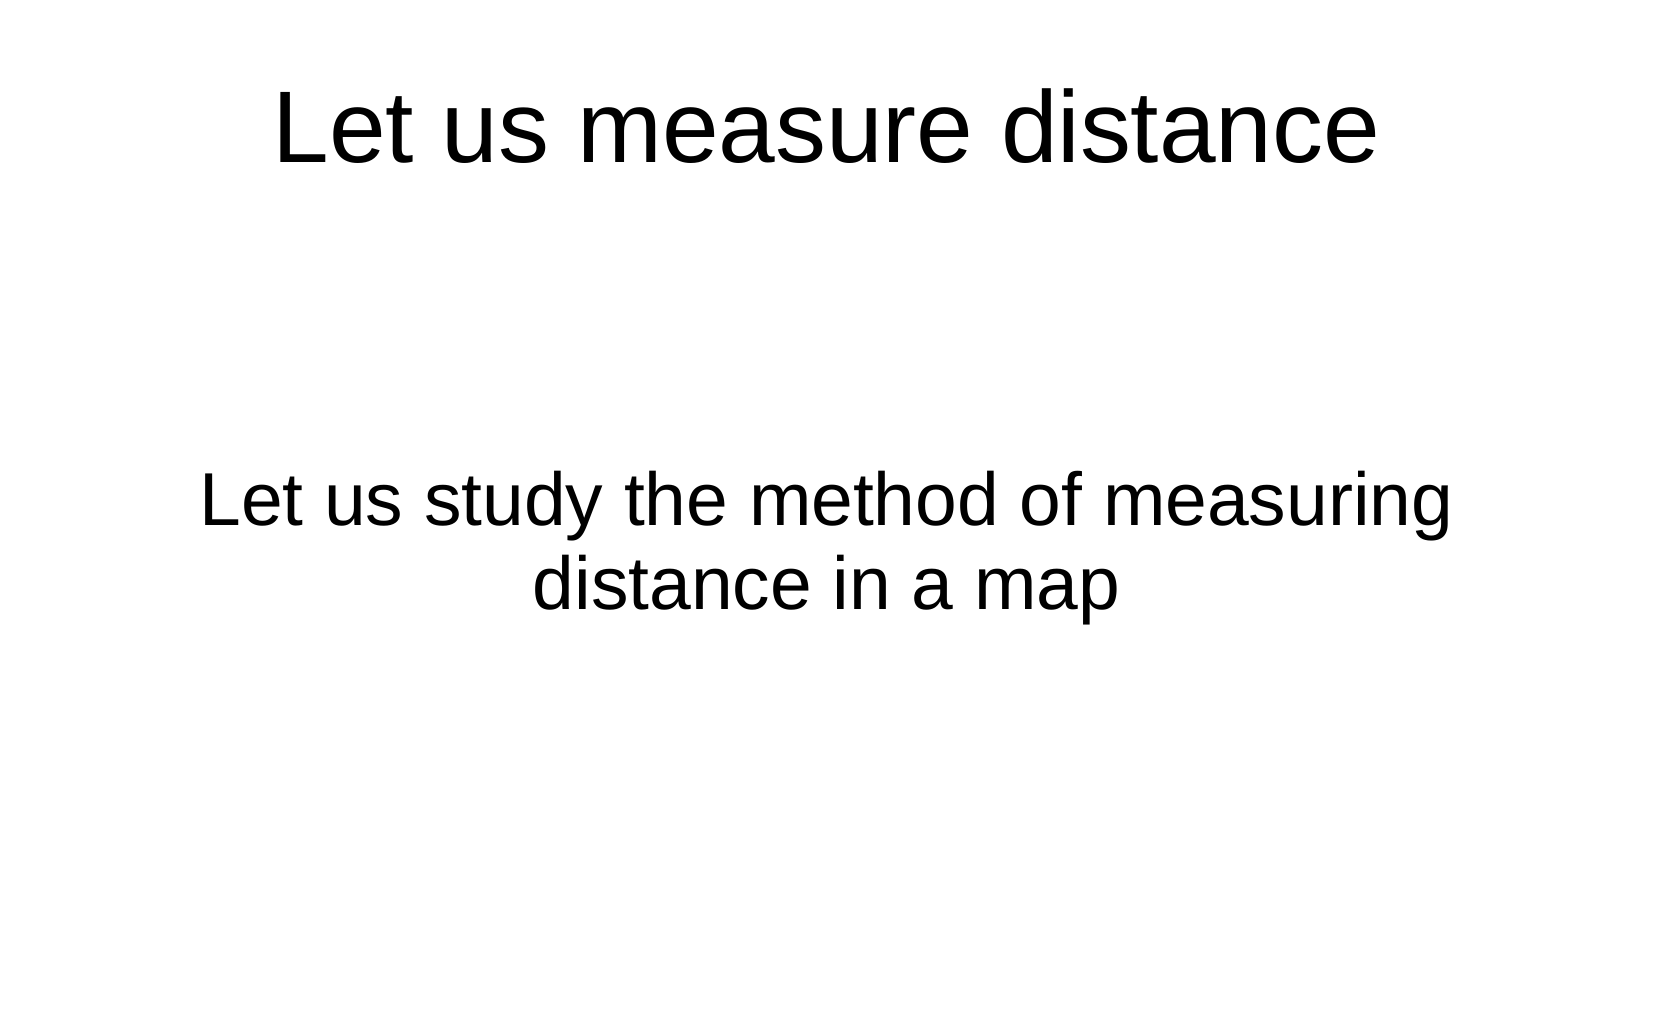

Let us measure distance
# Let us study the method of measuring distance in a map